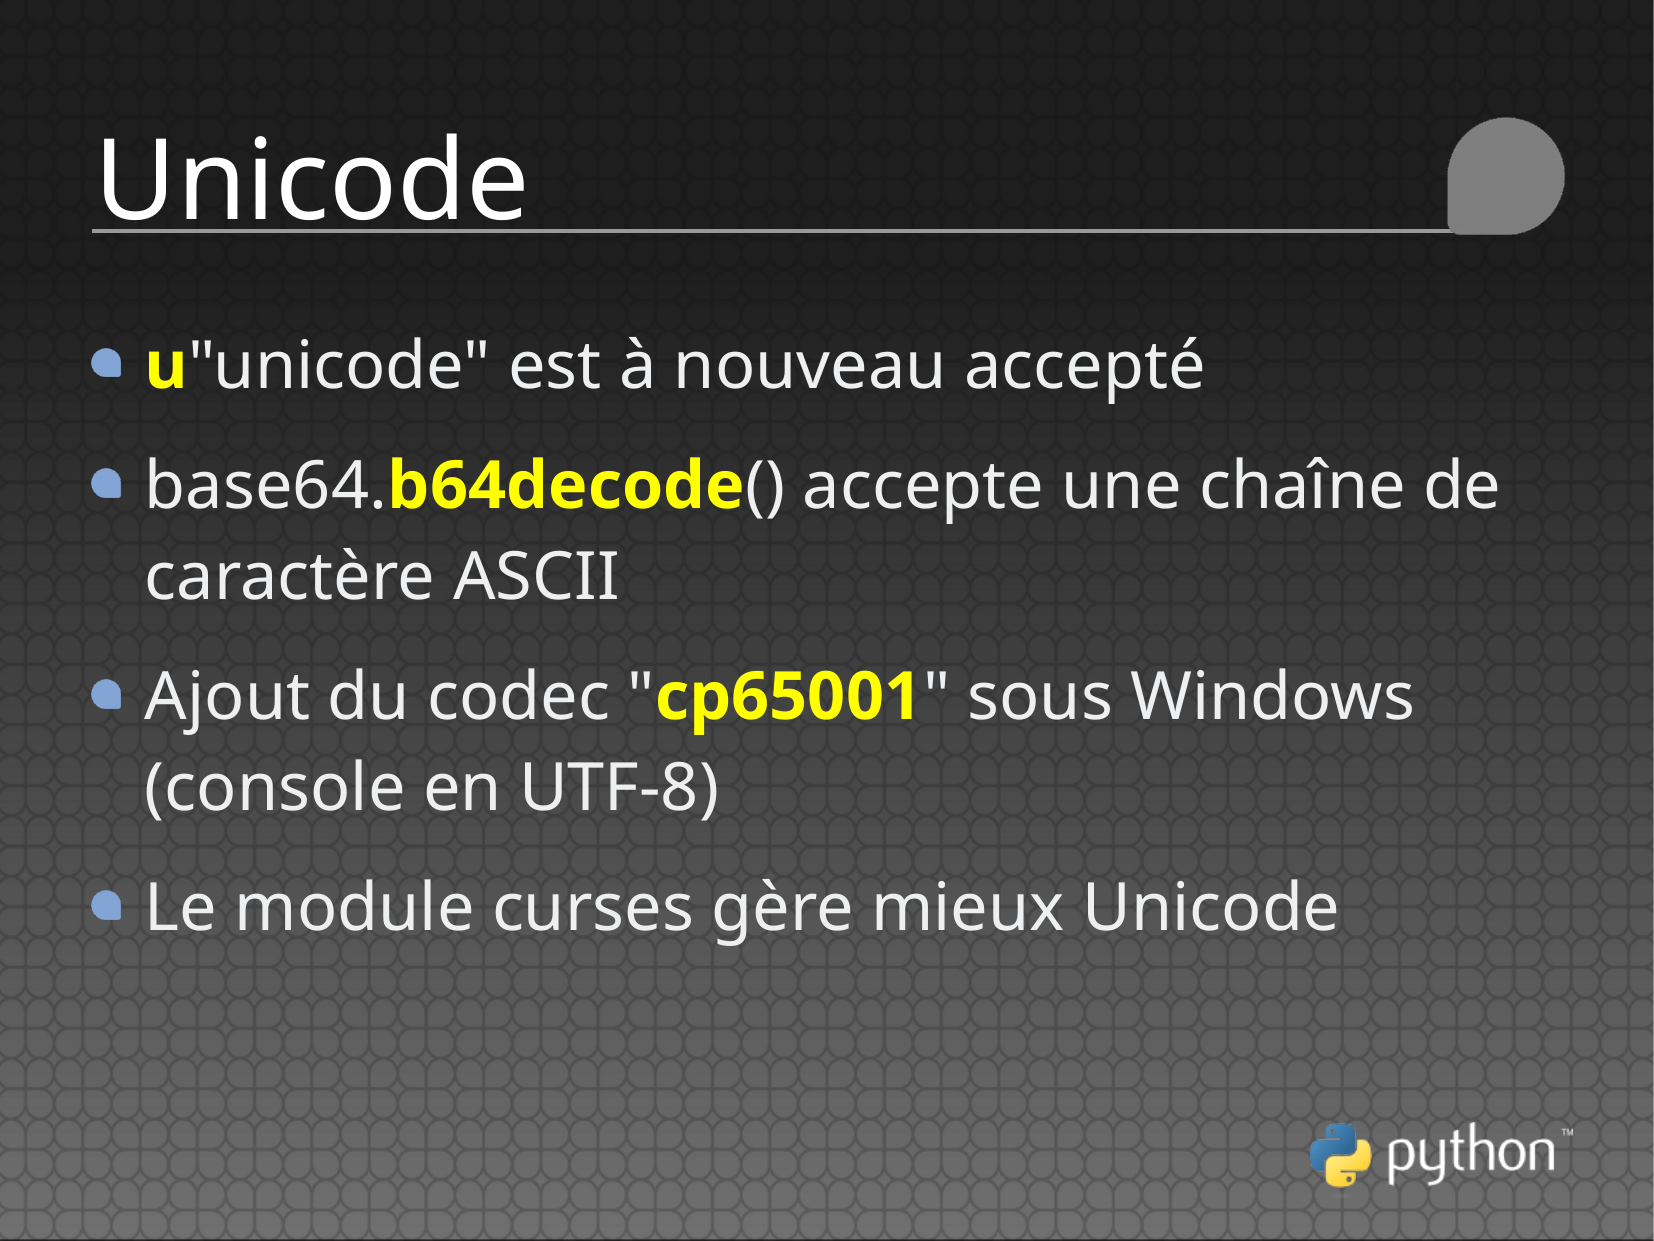

Unicode
# u"unicode" est à nouveau accepté
base64.b64decode() accepte une chaîne de caractère ASCII
Ajout du codec "cp65001" sous Windows (console en UTF-8)
Le module curses gère mieux Unicode